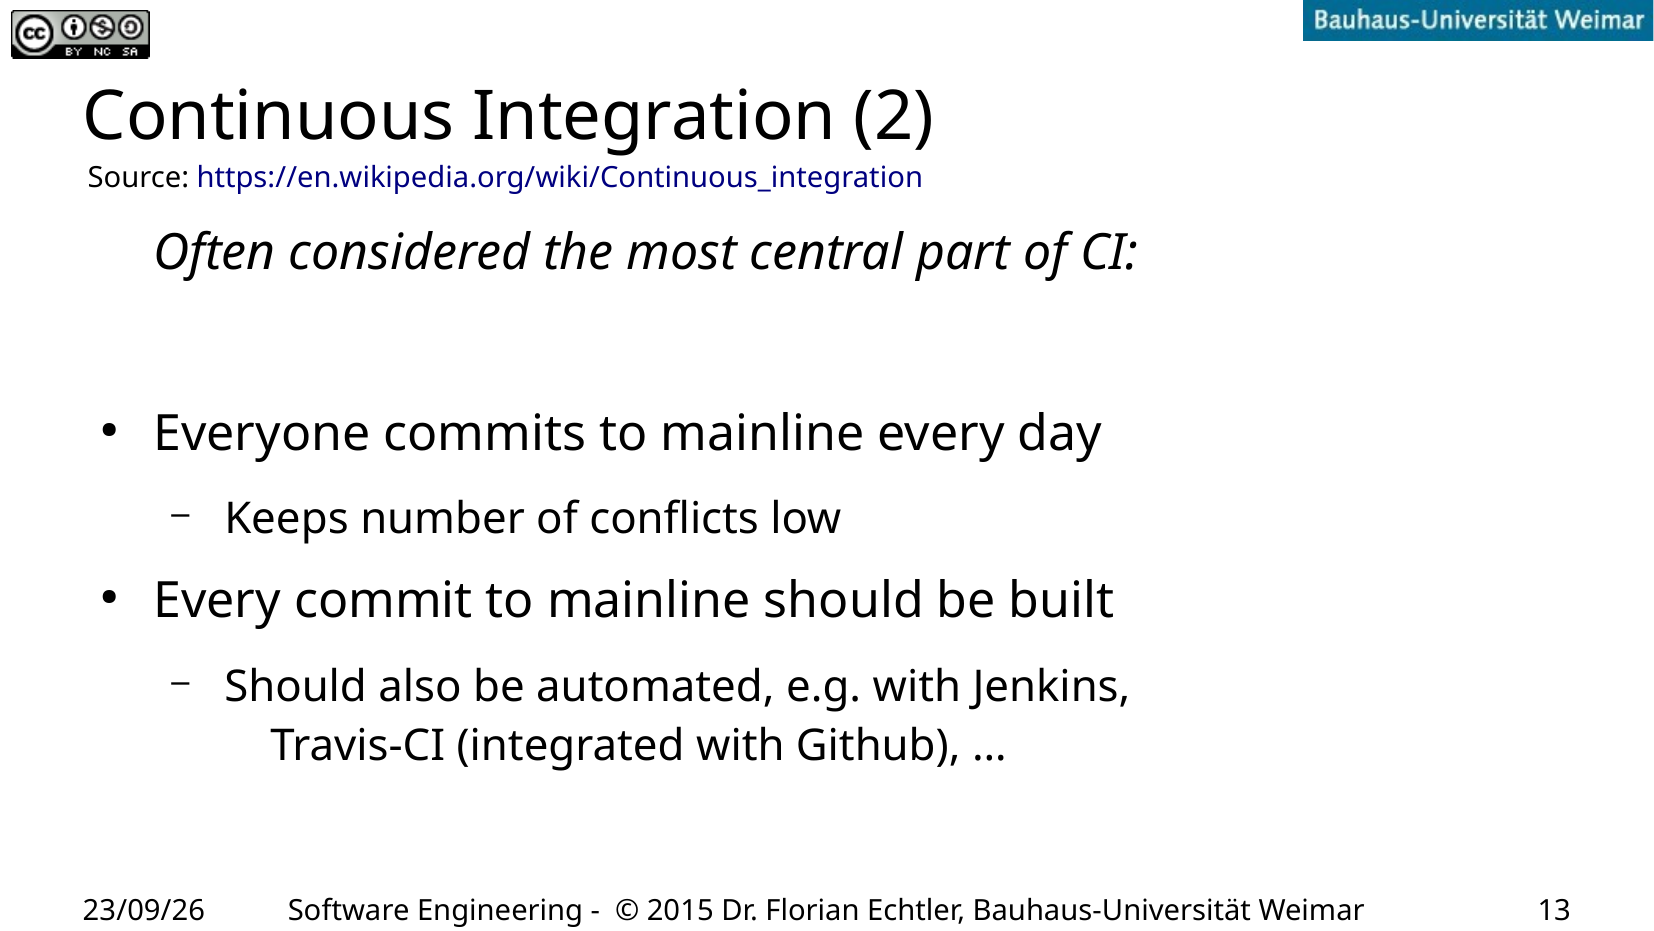

# Continuous Integration (2)
Source: https://en.wikipedia.org/wiki/Continuous_integration
Often considered the most central part of CI:
Everyone commits to mainline every day
Keeps number of conflicts low
Every commit to mainline should be built
Should also be automated, e.g. with Jenkins, Travis-CI (integrated with Github), …
Software Engineering - © 2015 Dr. Florian Echtler, Bauhaus-Universität Weimar
13